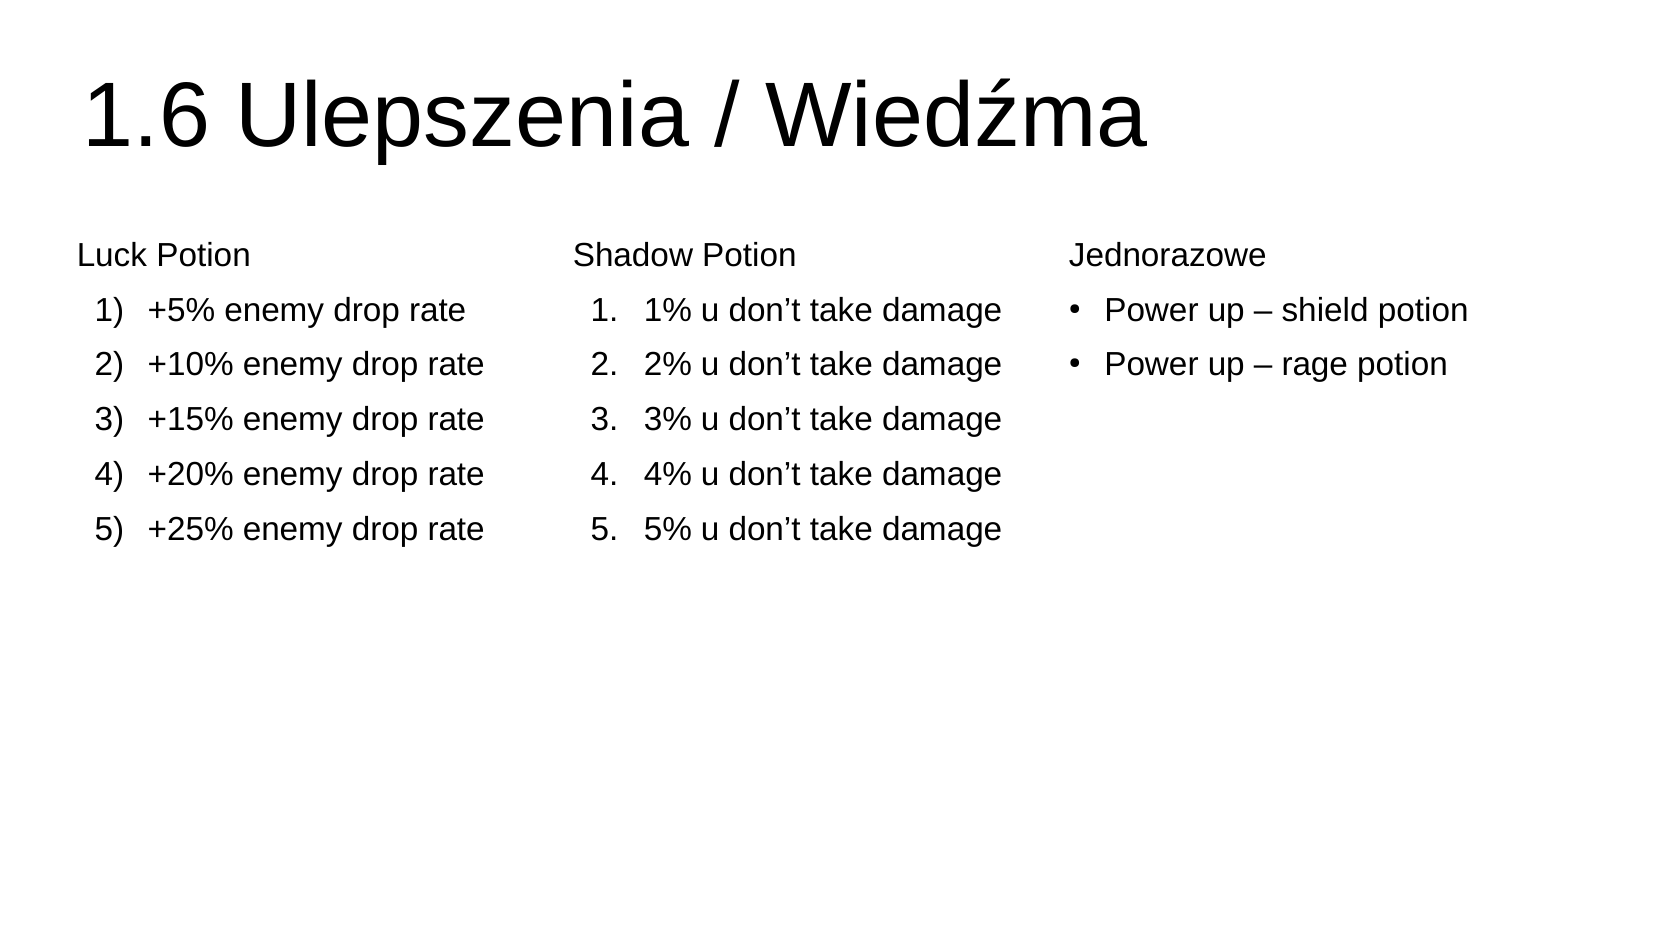

# 1.6 Ulepszenia / Wiedźma
Luck Potion
+5% enemy drop rate
+10% enemy drop rate
+15% enemy drop rate
+20% enemy drop rate
+25% enemy drop rate
Shadow Potion
1% u don’t take damage
2% u don’t take damage
3% u don’t take damage
4% u don’t take damage
5% u don’t take damage
Jednorazowe
Power up – shield potion
Power up – rage potion